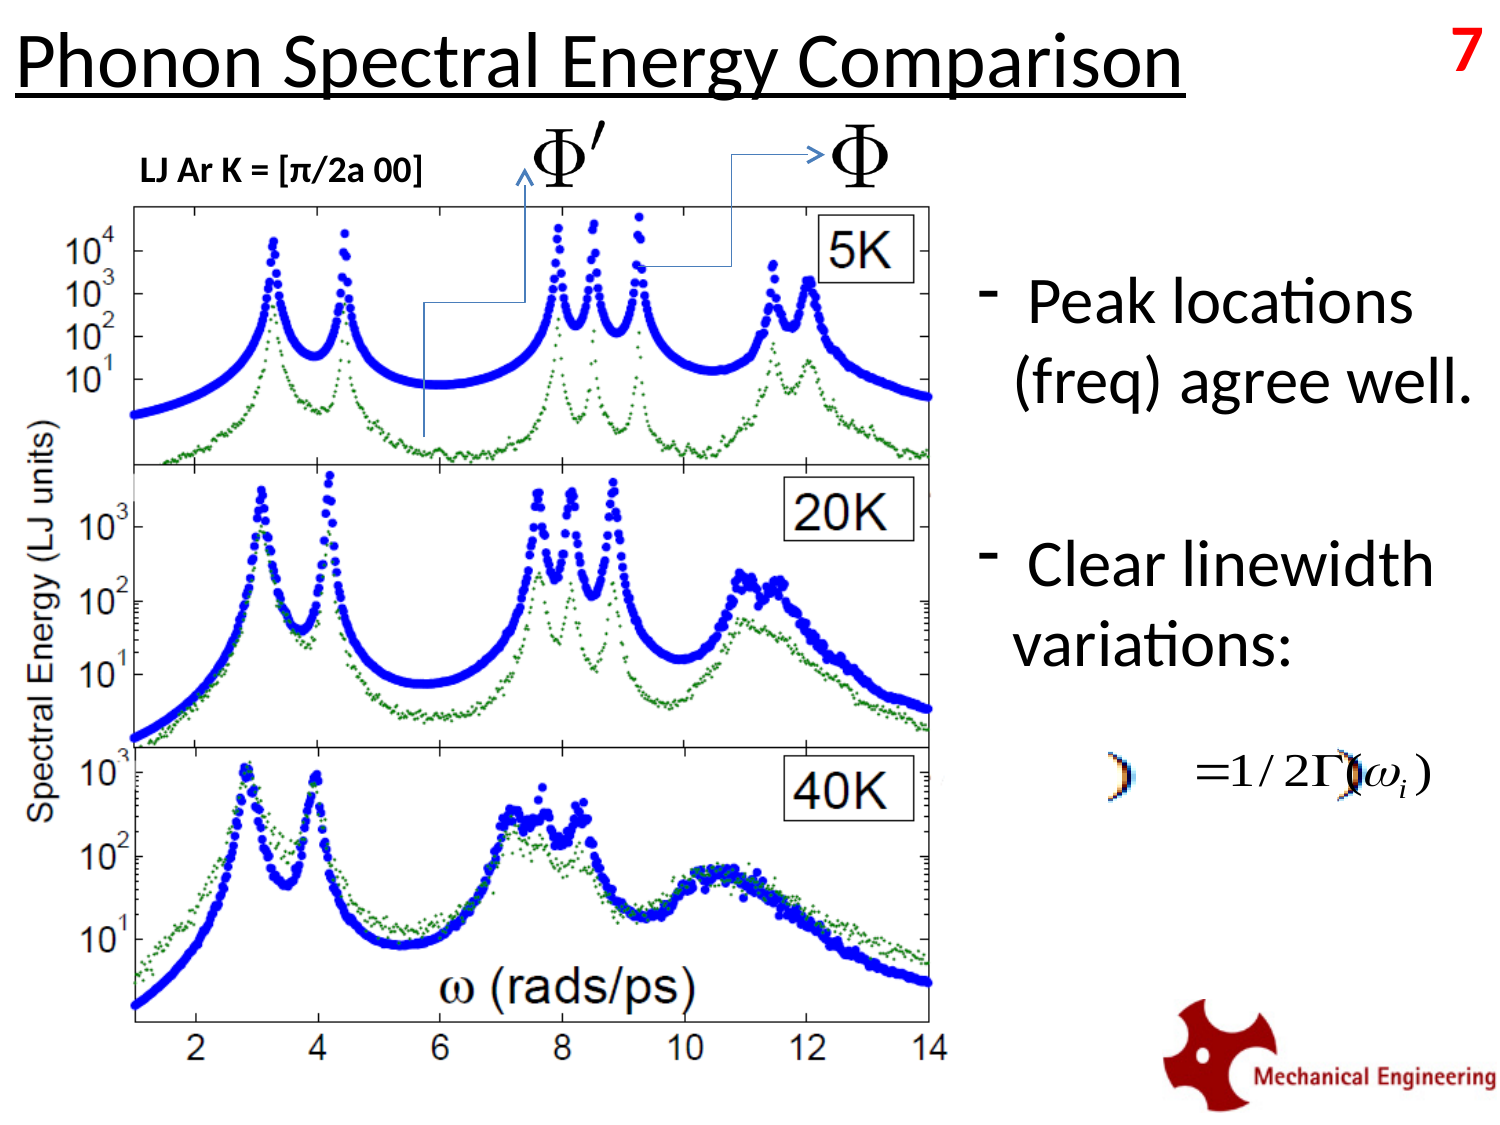

Phonon Spectral Energy Comparison
7
LJ Ar K = [π/2a 00]
 Peak locations (freq) agree well.
 Clear linewidth variations:
 Area under curve is total phonon kinetic energy only for